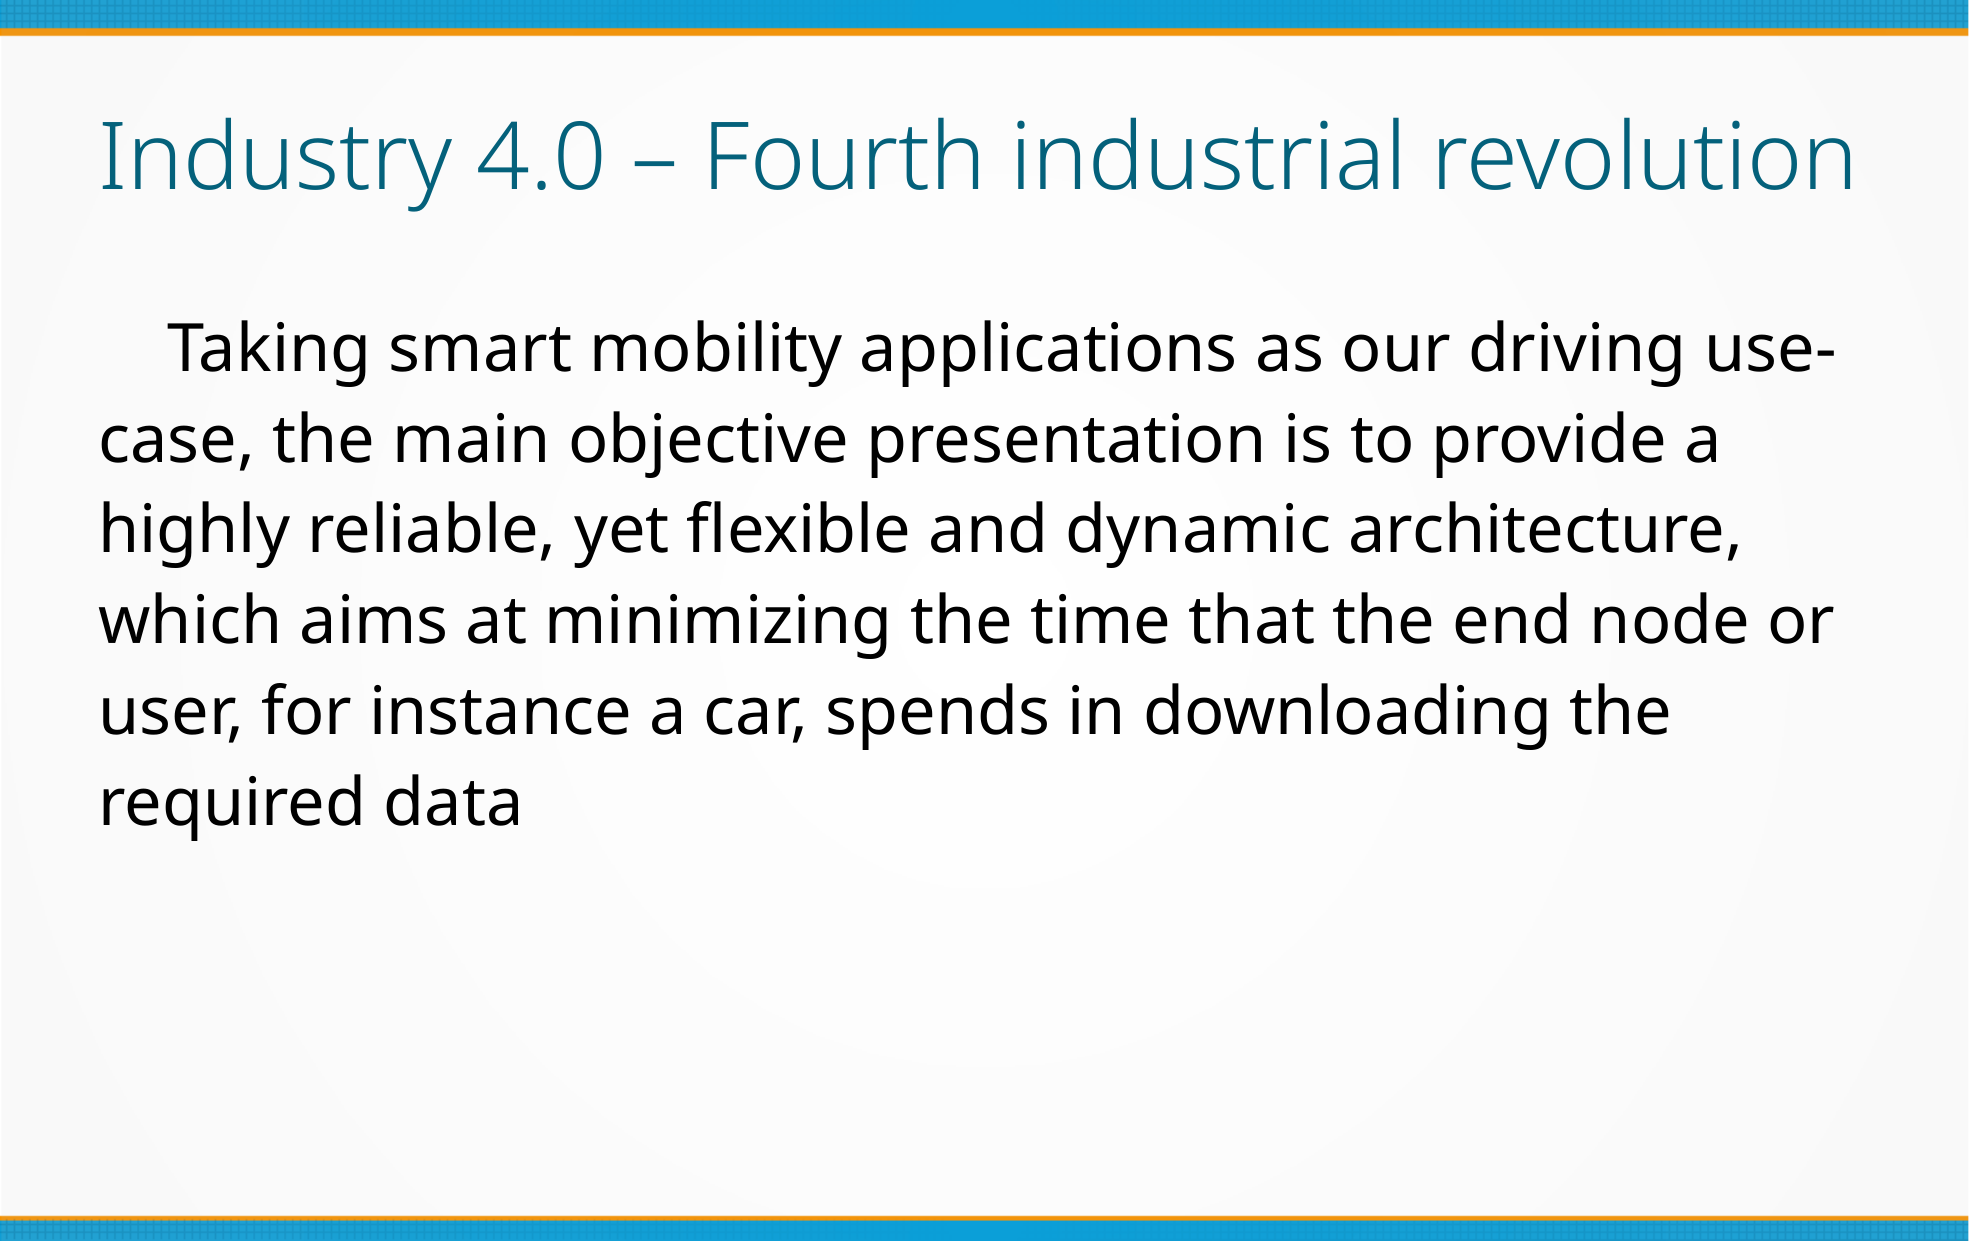

# Industry 4.0 – Fourth industrial revolution
 Taking smart mobility applications as our driving use-case, the main objective presentation is to provide a highly reliable, yet flexible and dynamic architecture, which aims at minimizing the time that the end node or user, for instance a car, spends in downloading the required data